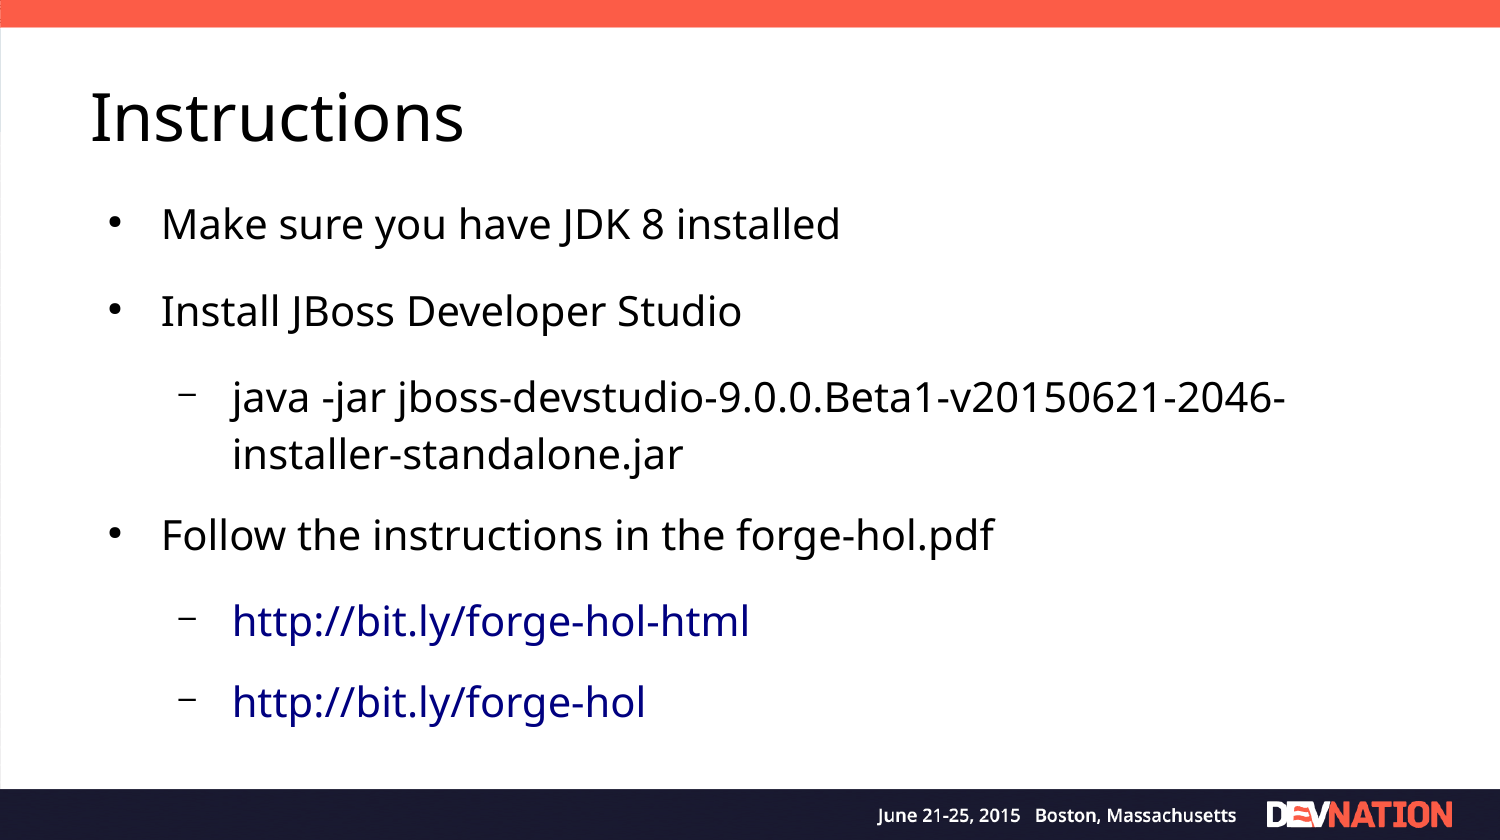

# Instructions
Make sure you have JDK 8 installed
Install JBoss Developer Studio
java -jar jboss-devstudio-9.0.0.Beta1-v20150621-2046-installer-standalone.jar
Follow the instructions in the forge-hol.pdf
http://bit.ly/forge-hol-html
http://bit.ly/forge-hol